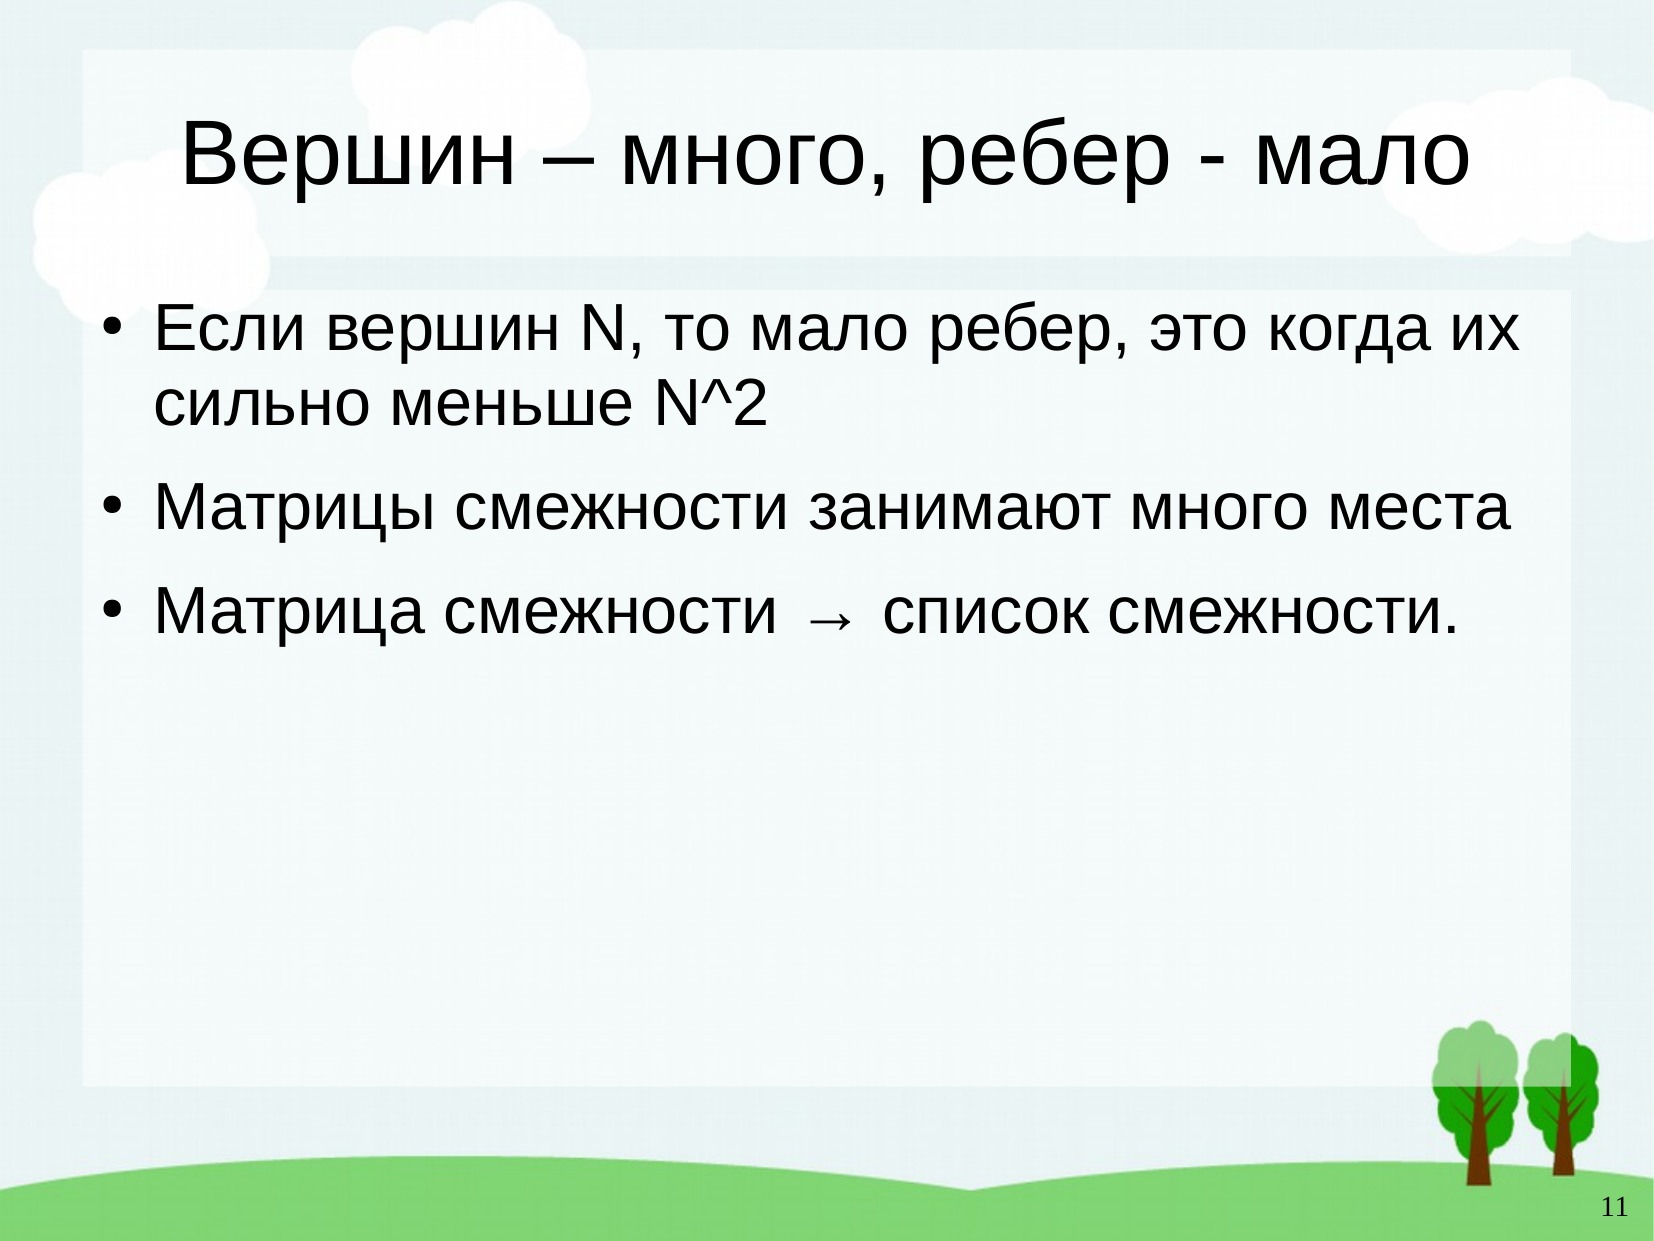

# Вершин – много, ребер - мало
Если вершин N, то мало ребер, это когда их сильно меньше N^2
Матрицы смежности занимают много места
Матрица смежности → список смежности.
11